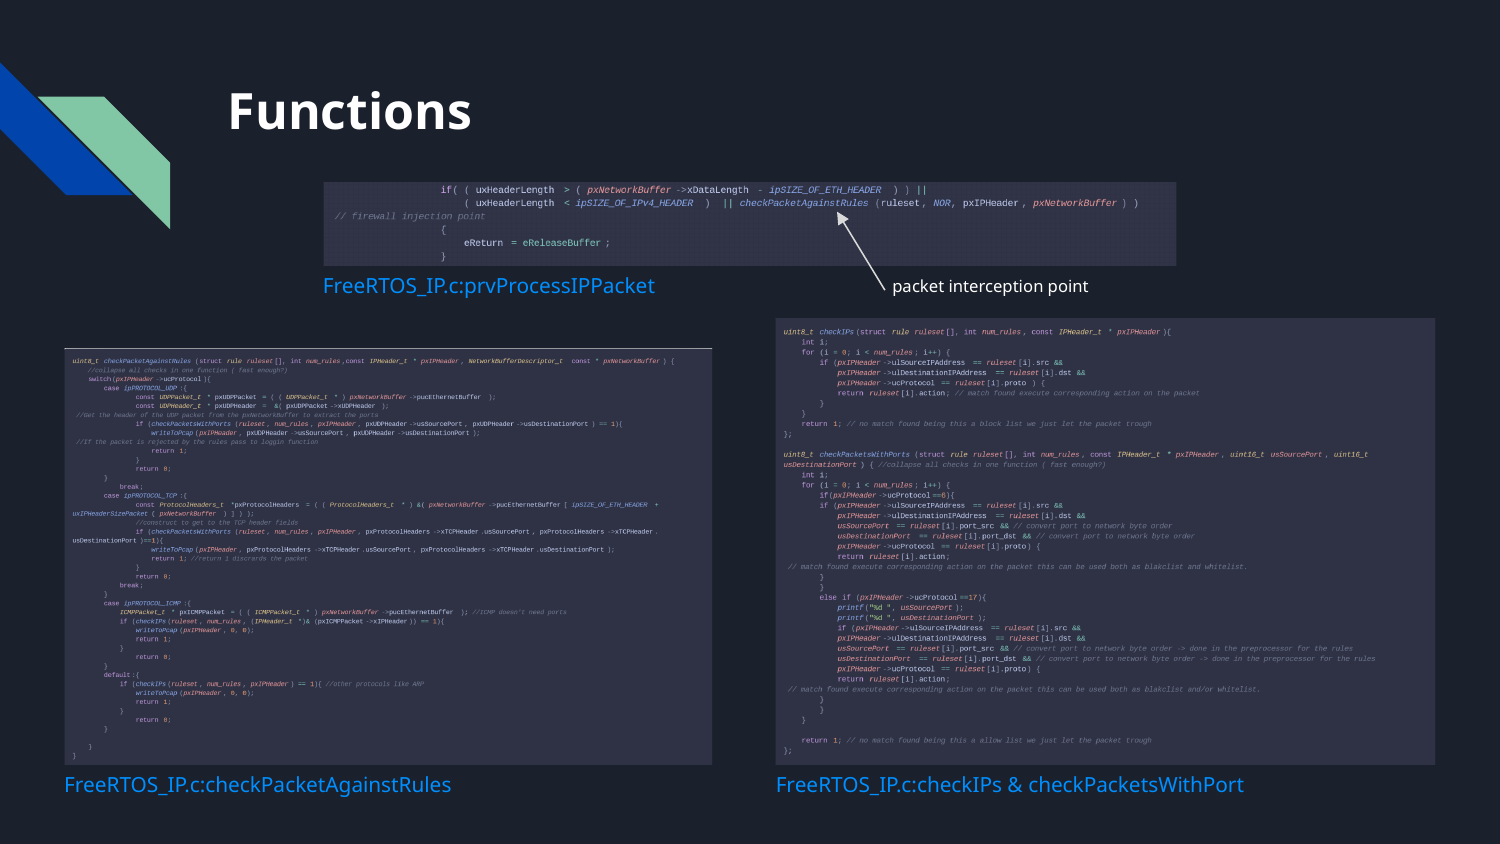

# Functions
FreeRTOS_IP.c:prvProcessIPPacket
packet interception point
FreeRTOS_IP.c:checkIPs & checkPacketsWithPort
FreeRTOS_IP.c:checkPacketAgainstRules